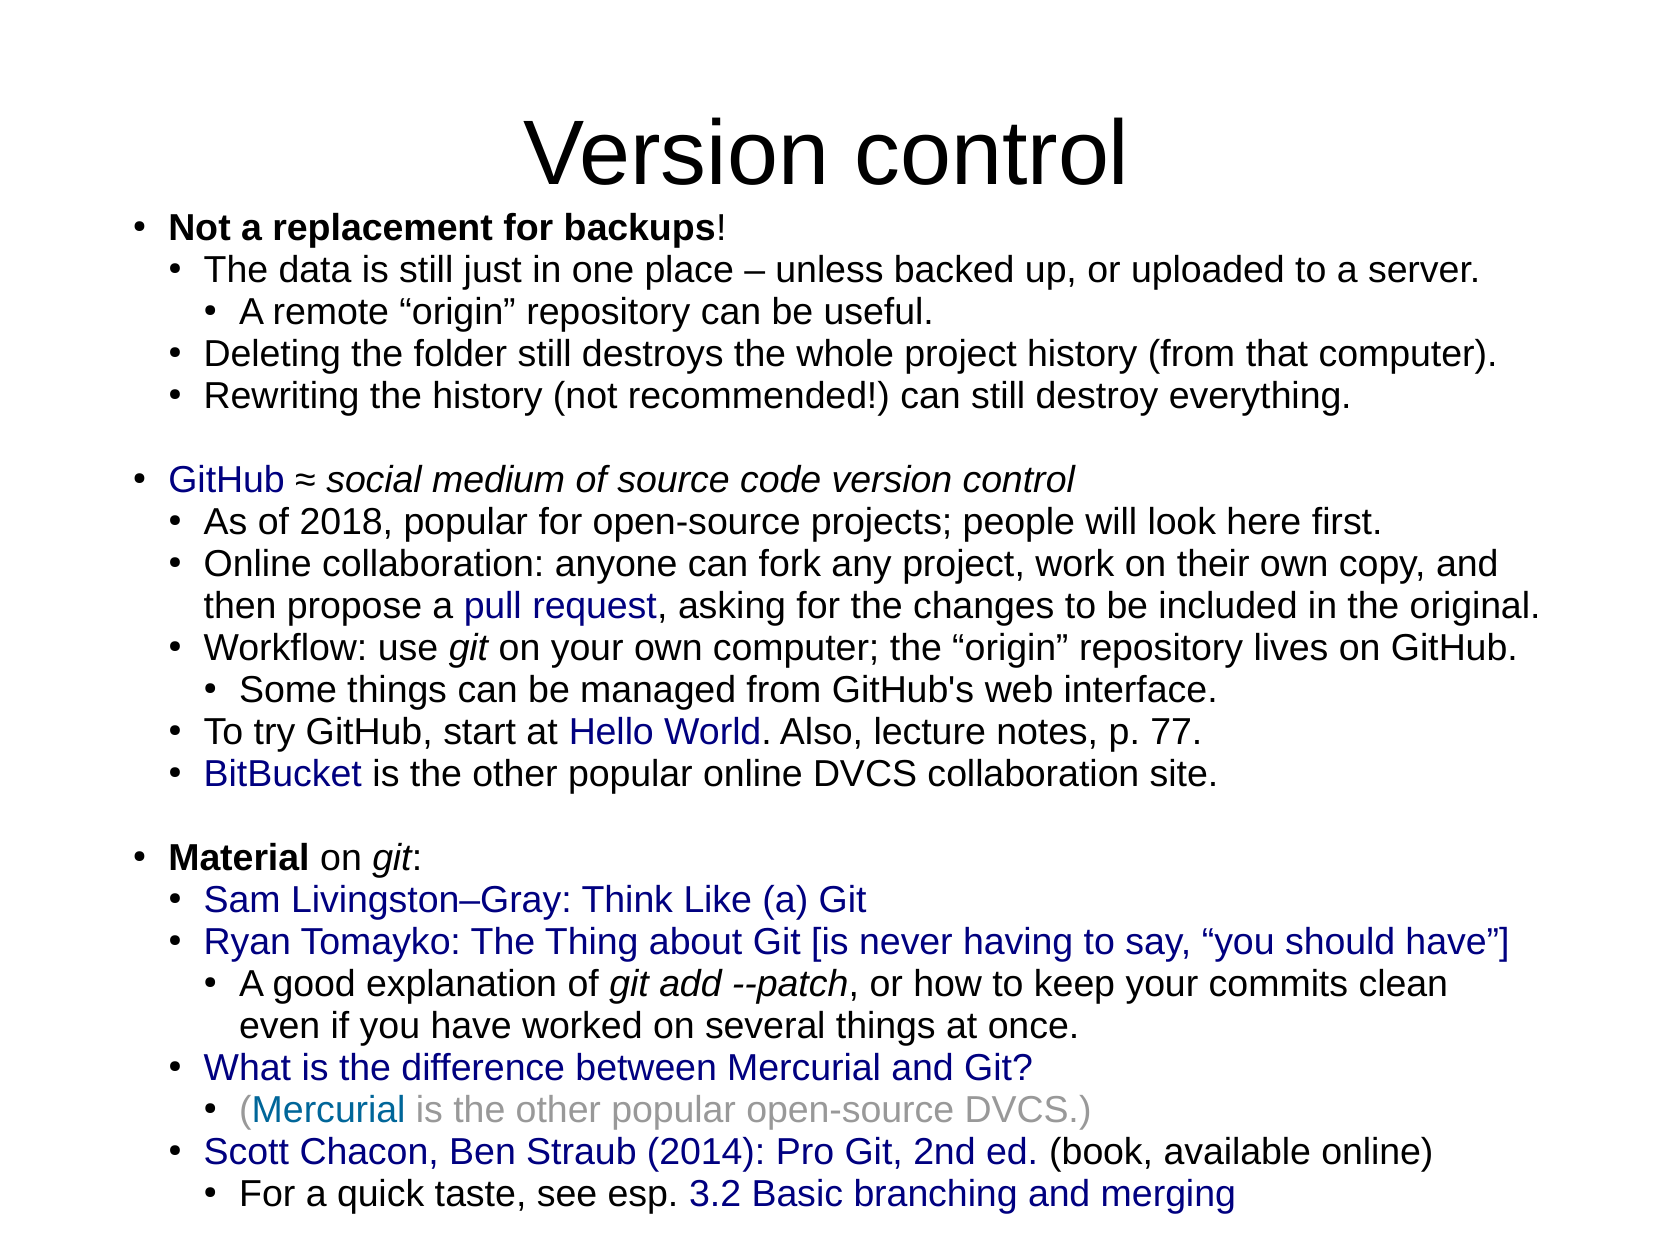

# Version control
Not a replacement for backups!
The data is still just in one place – unless backed up, or uploaded to a server.
A remote “origin” repository can be useful.
Deleting the folder still destroys the whole project history (from that computer).
Rewriting the history (not recommended!) can still destroy everything.
GitHub ≈ social medium of source code version control
As of 2018, popular for open-source projects; people will look here first.
Online collaboration: anyone can fork any project, work on their own copy, and then propose a pull request, asking for the changes to be included in the original.
Workflow: use git on your own computer; the “origin” repository lives on GitHub.
Some things can be managed from GitHub's web interface.
To try GitHub, start at Hello World. Also, lecture notes, p. 77.
BitBucket is the other popular online DVCS collaboration site.
Material on git:
Sam Livingston–Gray: Think Like (a) Git
Ryan Tomayko: The Thing about Git [is never having to say, “you should have”]
A good explanation of git add --patch, or how to keep your commits clean
even if you have worked on several things at once.
What is the difference between Mercurial and Git?
(Mercurial is the other popular open-source DVCS.)
Scott Chacon, Ben Straub (2014): Pro Git, 2nd ed. (book, available online)
For a quick taste, see esp. 3.2 Basic branching and merging